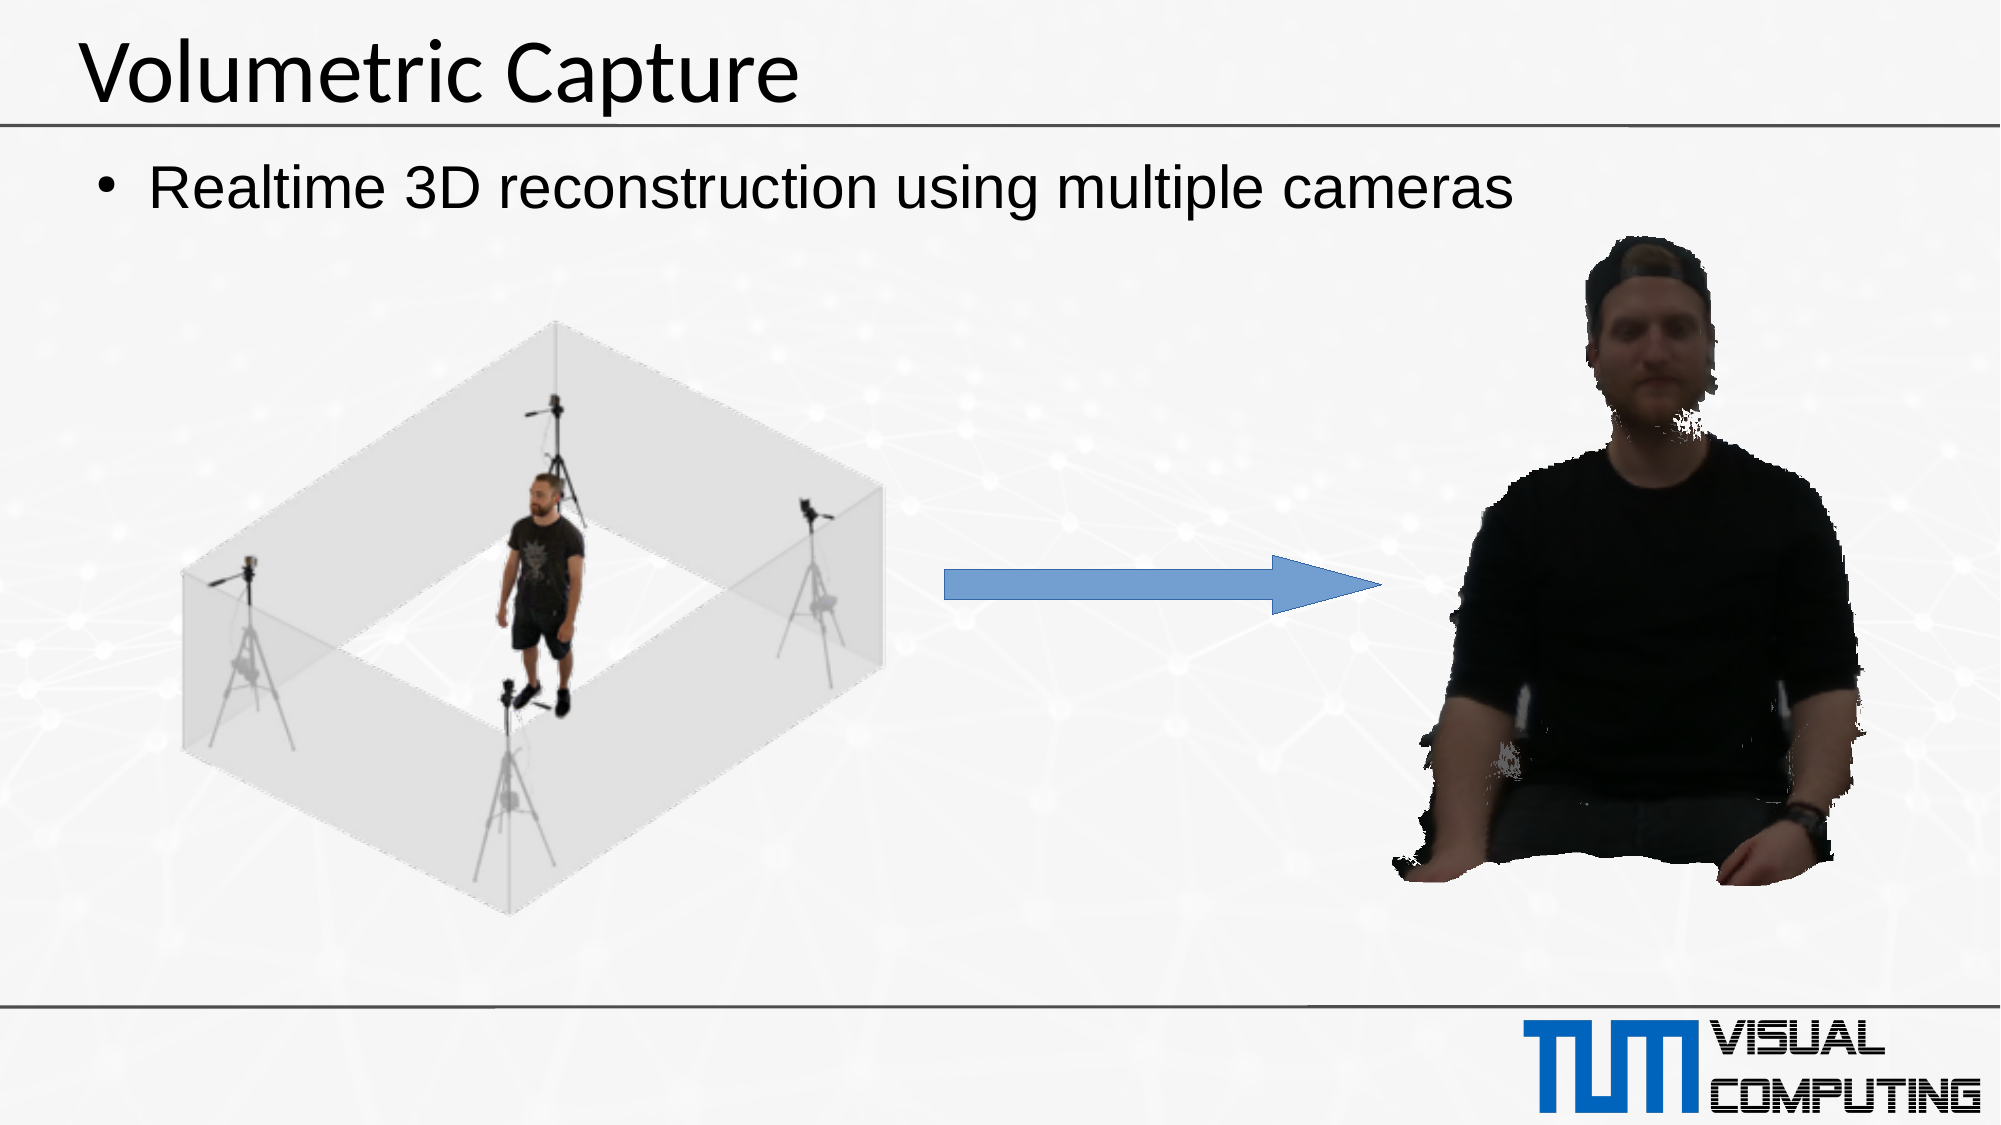

# Volumetric Capture
Realtime 3D reconstruction using multiple cameras